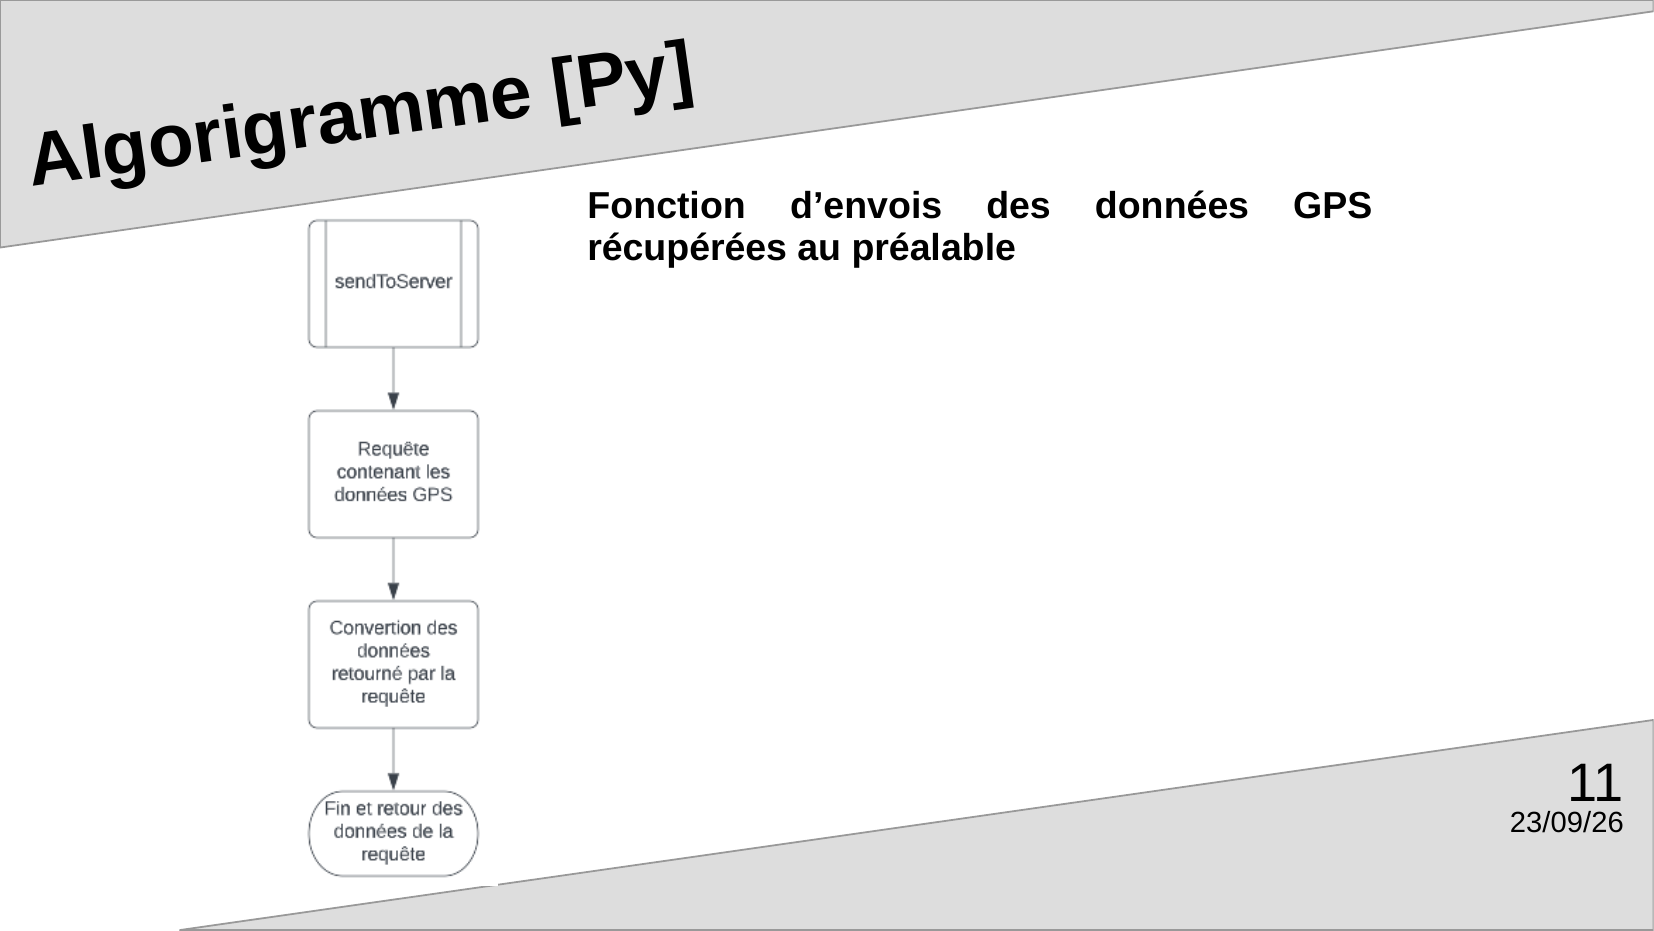

# Algorigramme [Py]
Fonction d’envois des données GPS récupérées au préalable
11